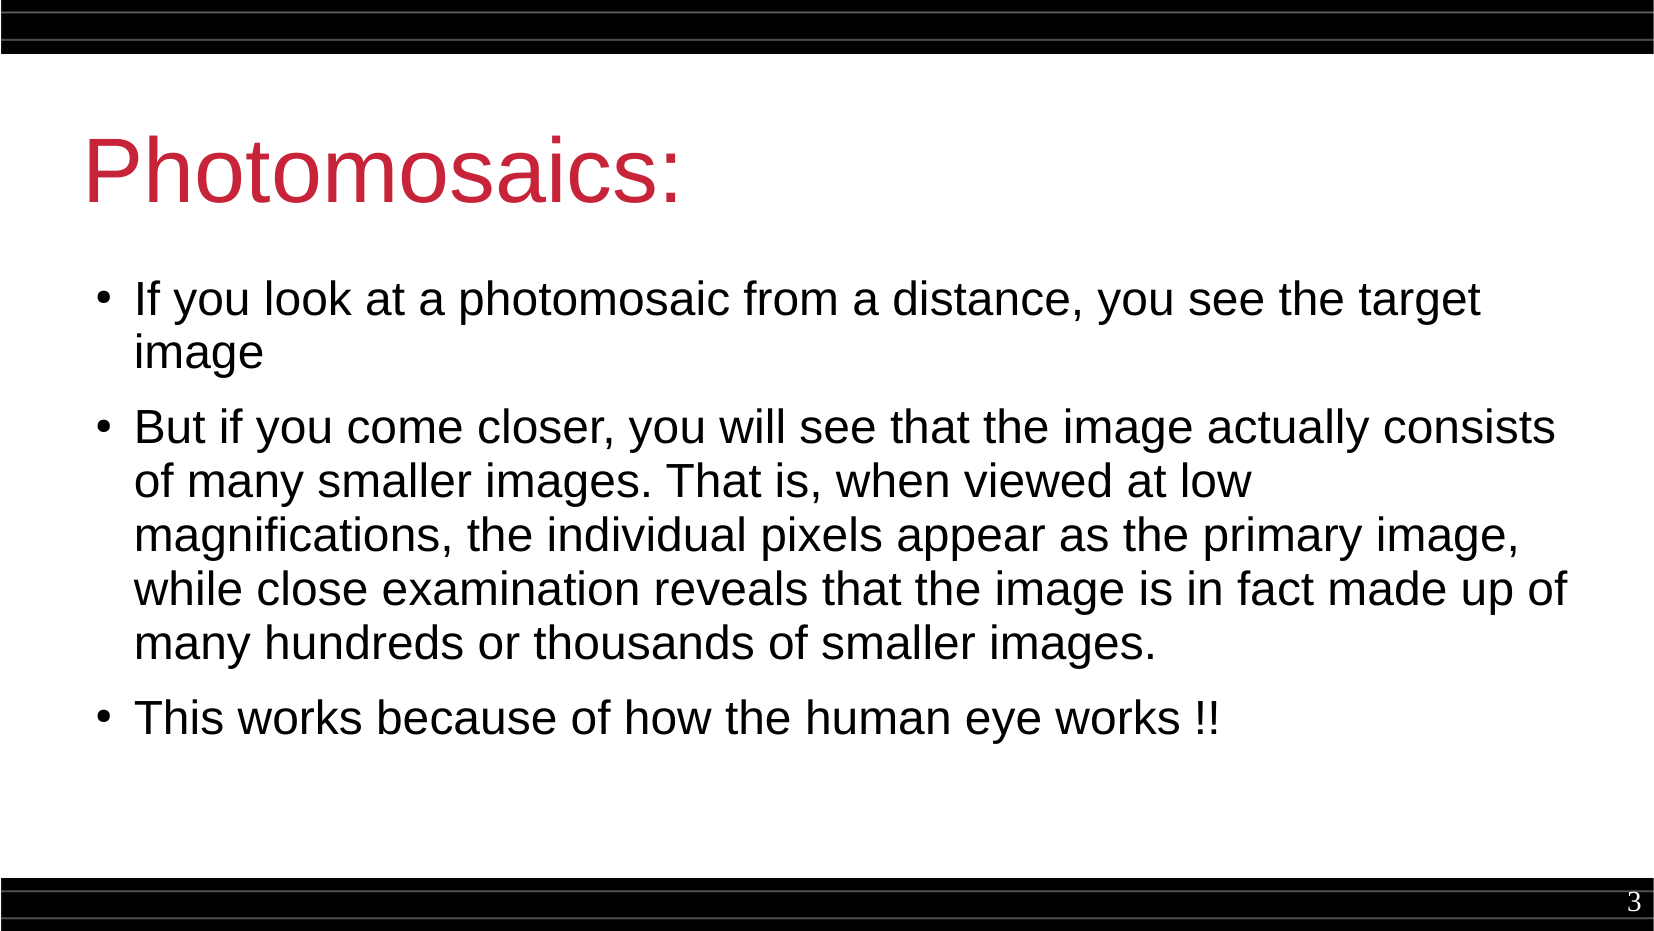

# Photomosaics:
If you look at a photomosaic from a distance, you see the target image
But if you come closer, you will see that the image actually consists of many smaller images. That is, when viewed at low magnifications, the individual pixels appear as the primary image, while close examination reveals that the image is in fact made up of many hundreds or thousands of smaller images.
This works because of how the human eye works !!